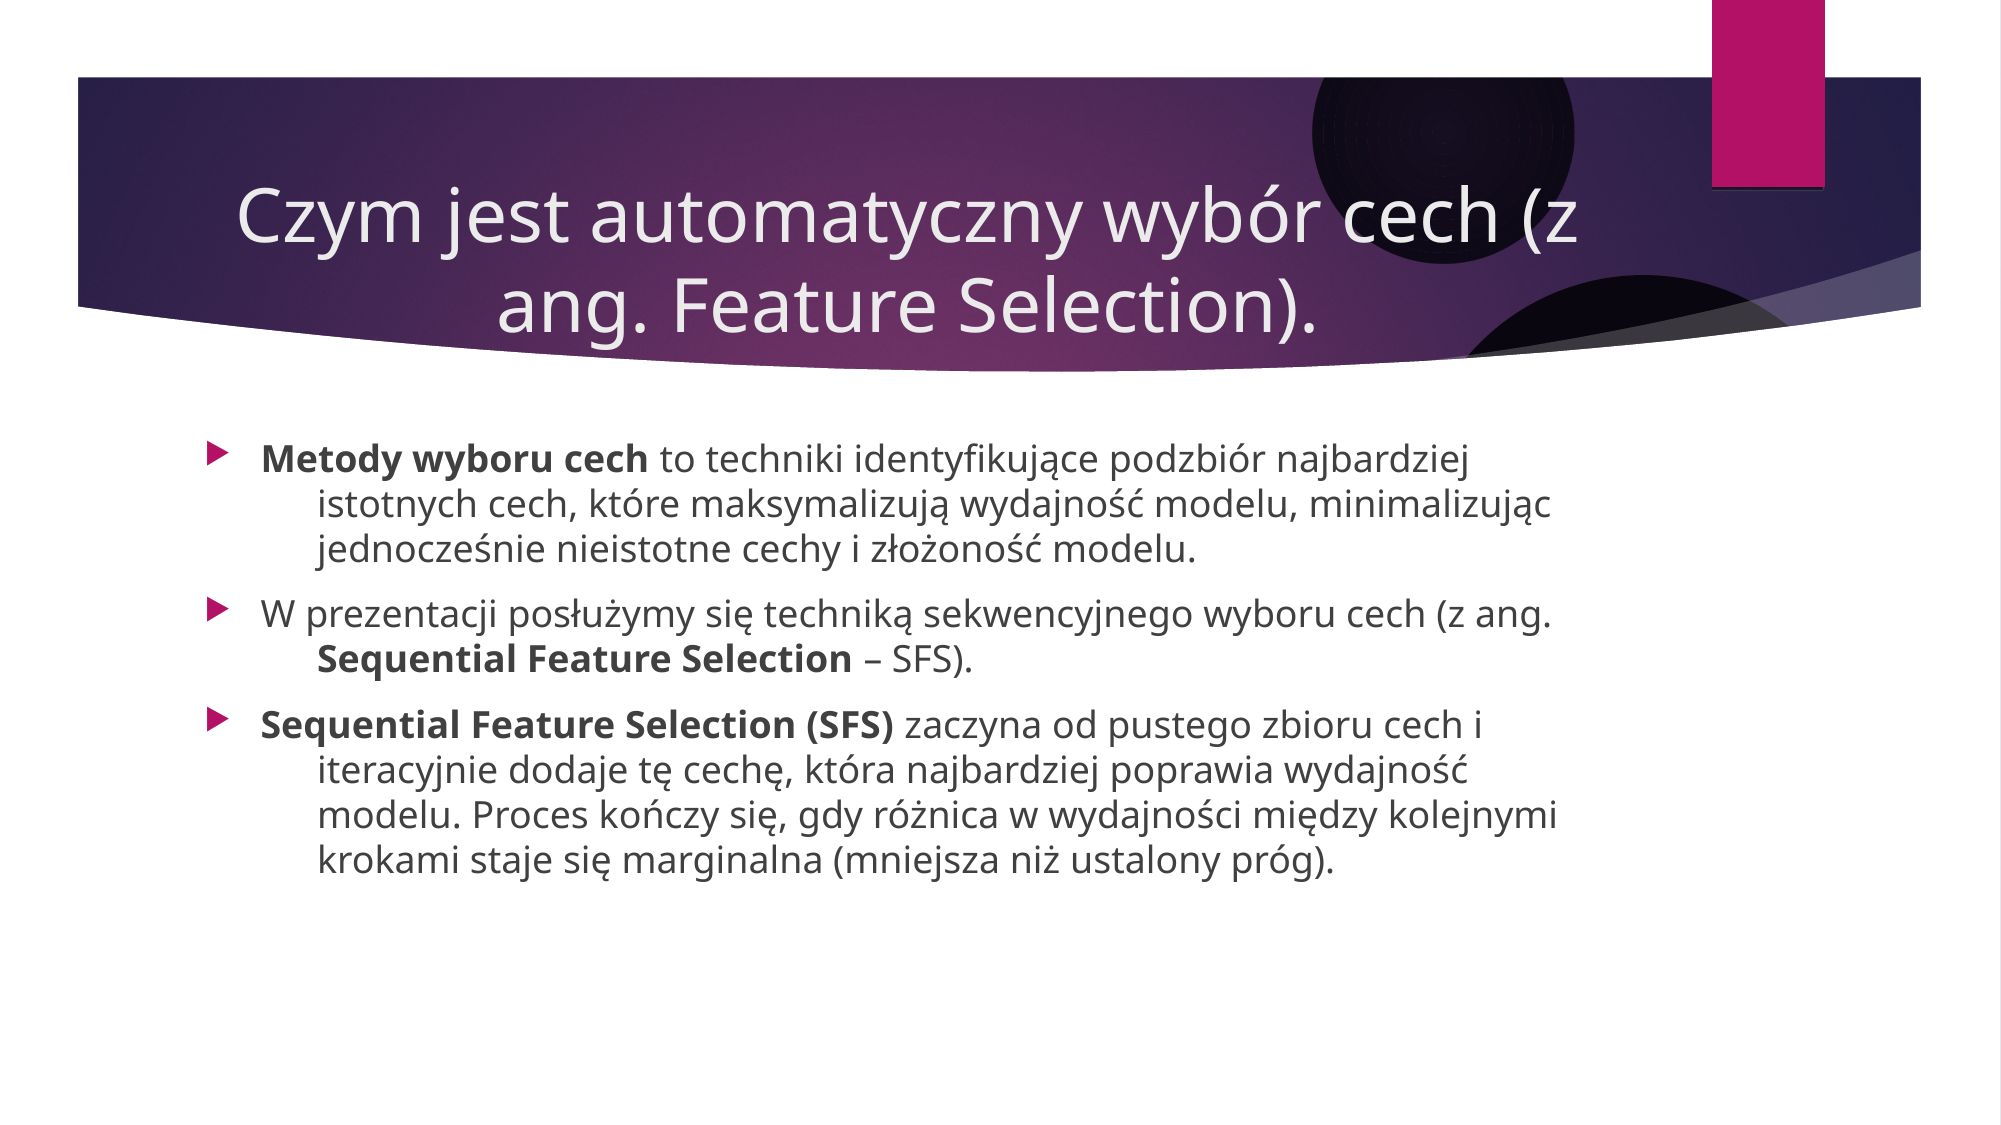

# Czym jest automatyczny wybór cech (z ang. Feature Selection).
Metody wyboru cech to techniki identyfikujące podzbiór najbardziej istotnych cech, które maksymalizują wydajność modelu, minimalizując jednocześnie nieistotne cechy i złożoność modelu.
W prezentacji posłużymy się techniką sekwencyjnego wyboru cech (z ang. Sequential Feature Selection – SFS).
Sequential Feature Selection (SFS) zaczyna od pustego zbioru cech i iteracyjnie dodaje tę cechę, która najbardziej poprawia wydajność modelu. Proces kończy się, gdy różnica w wydajności między kolejnymi krokami staje się marginalna (mniejsza niż ustalony próg).